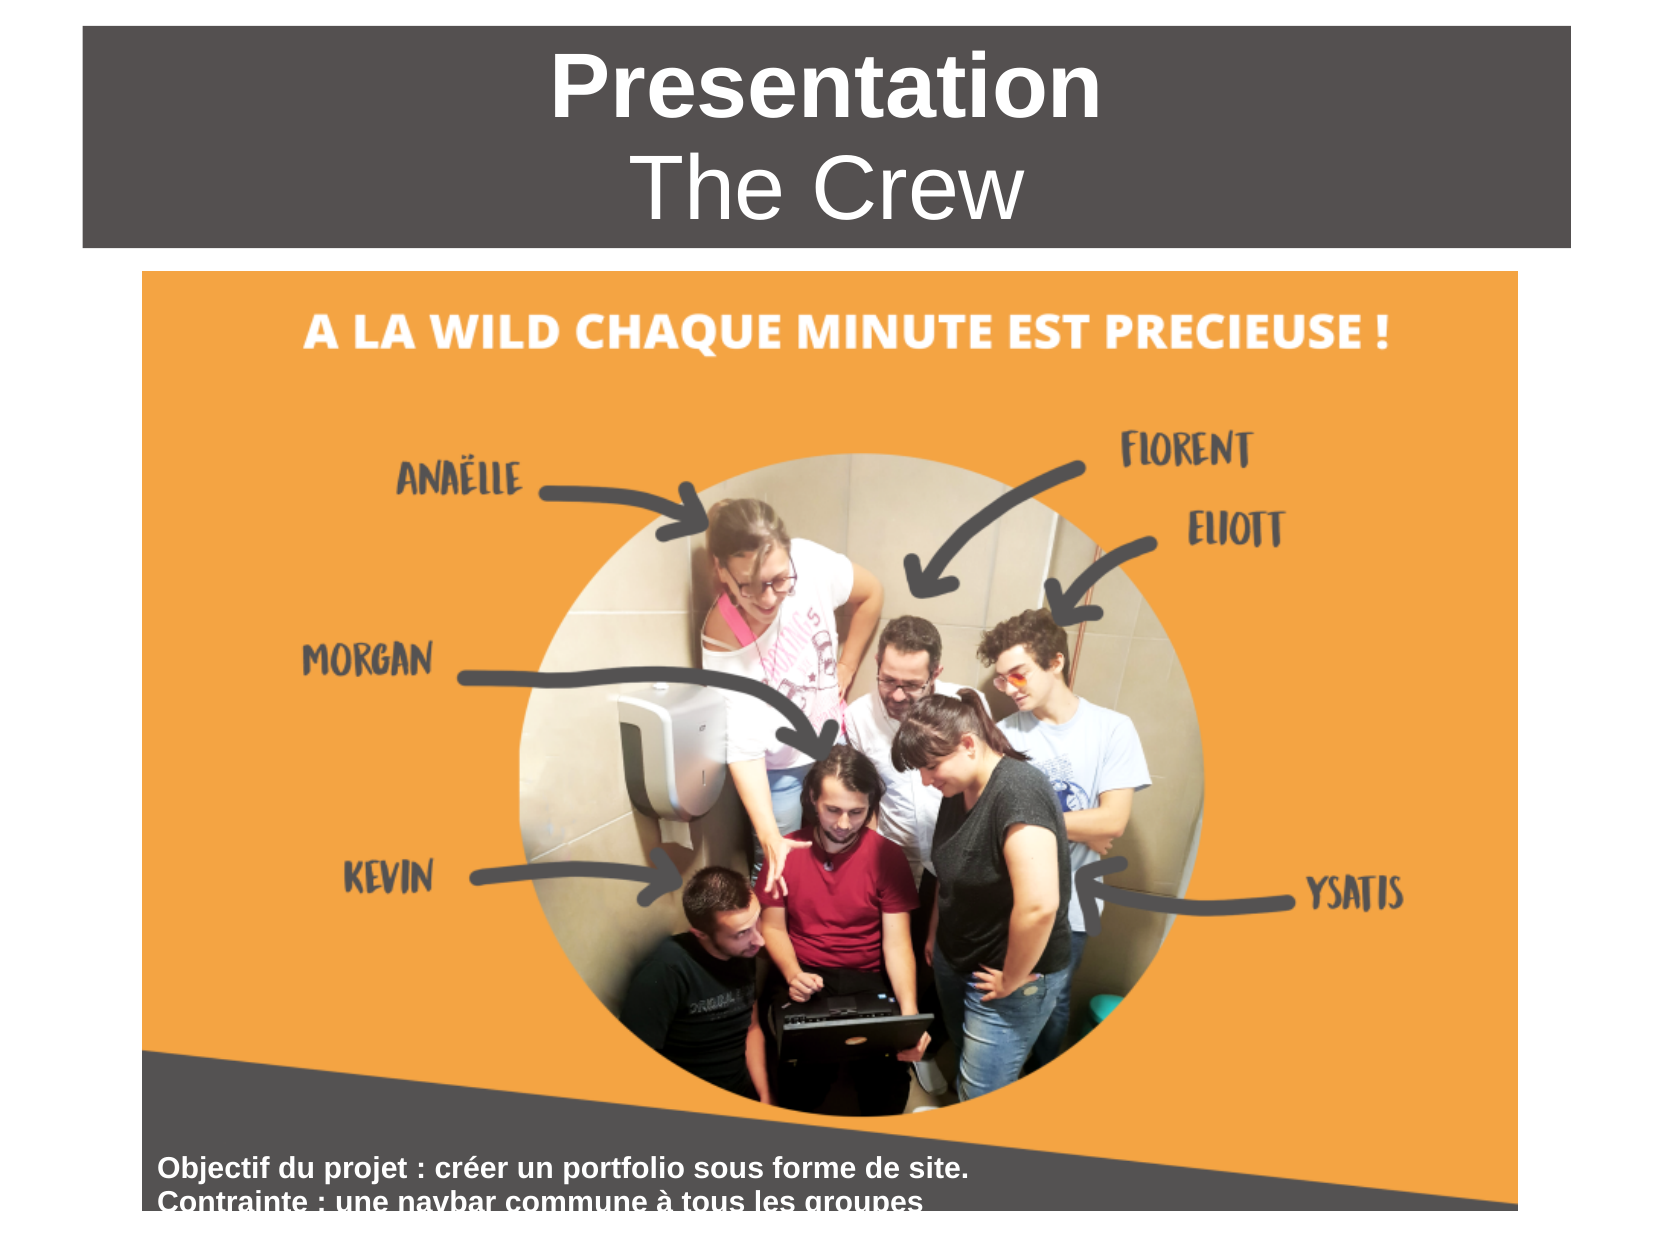

Presentation
The Crew
#
Objectif du projet : créer un portfolio sous forme de site.
Contrainte : une navbar commune à tous les groupes